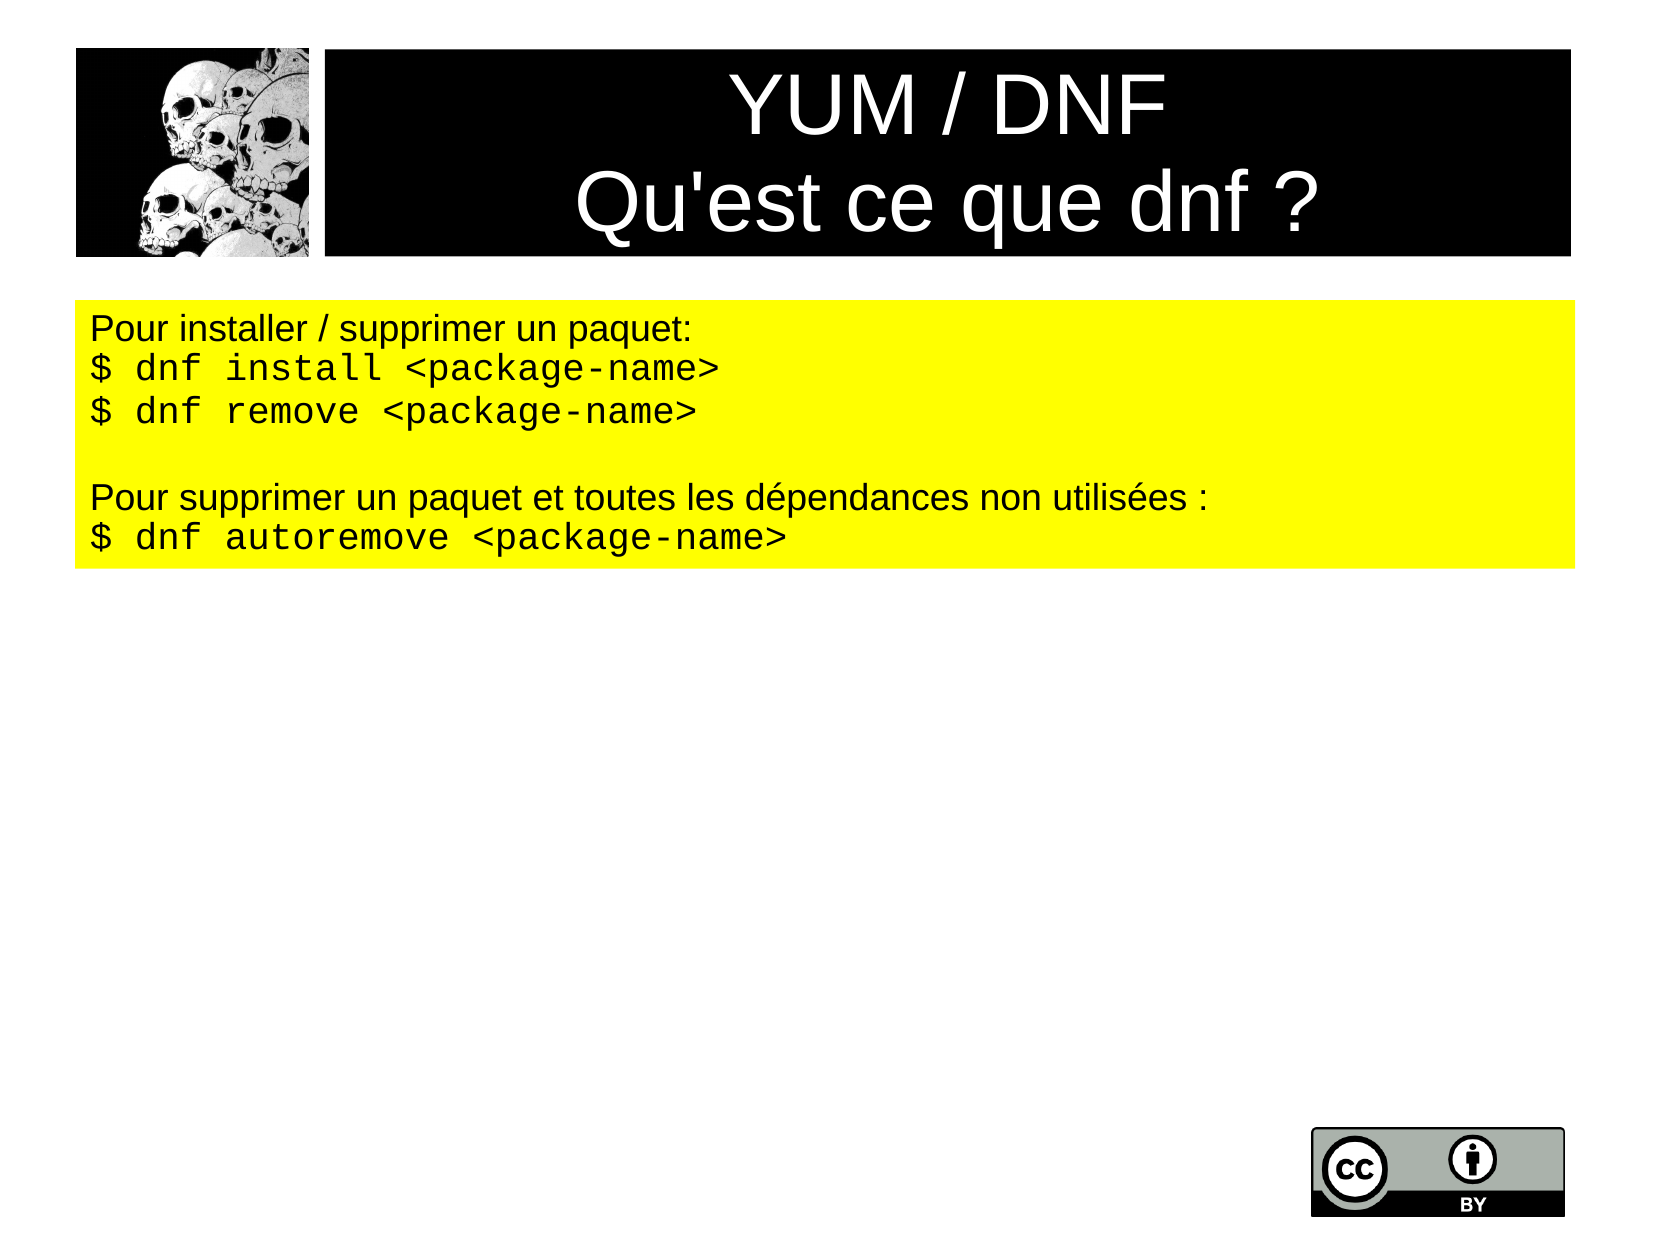

# YUM / DNF Qu'est ce que dnf ?
Pour installer / supprimer un paquet:
$ dnf install <package-name>
$ dnf remove <package-name>
Pour supprimer un paquet et toutes les dépendances non utilisées :
$ dnf autoremove <package-name>